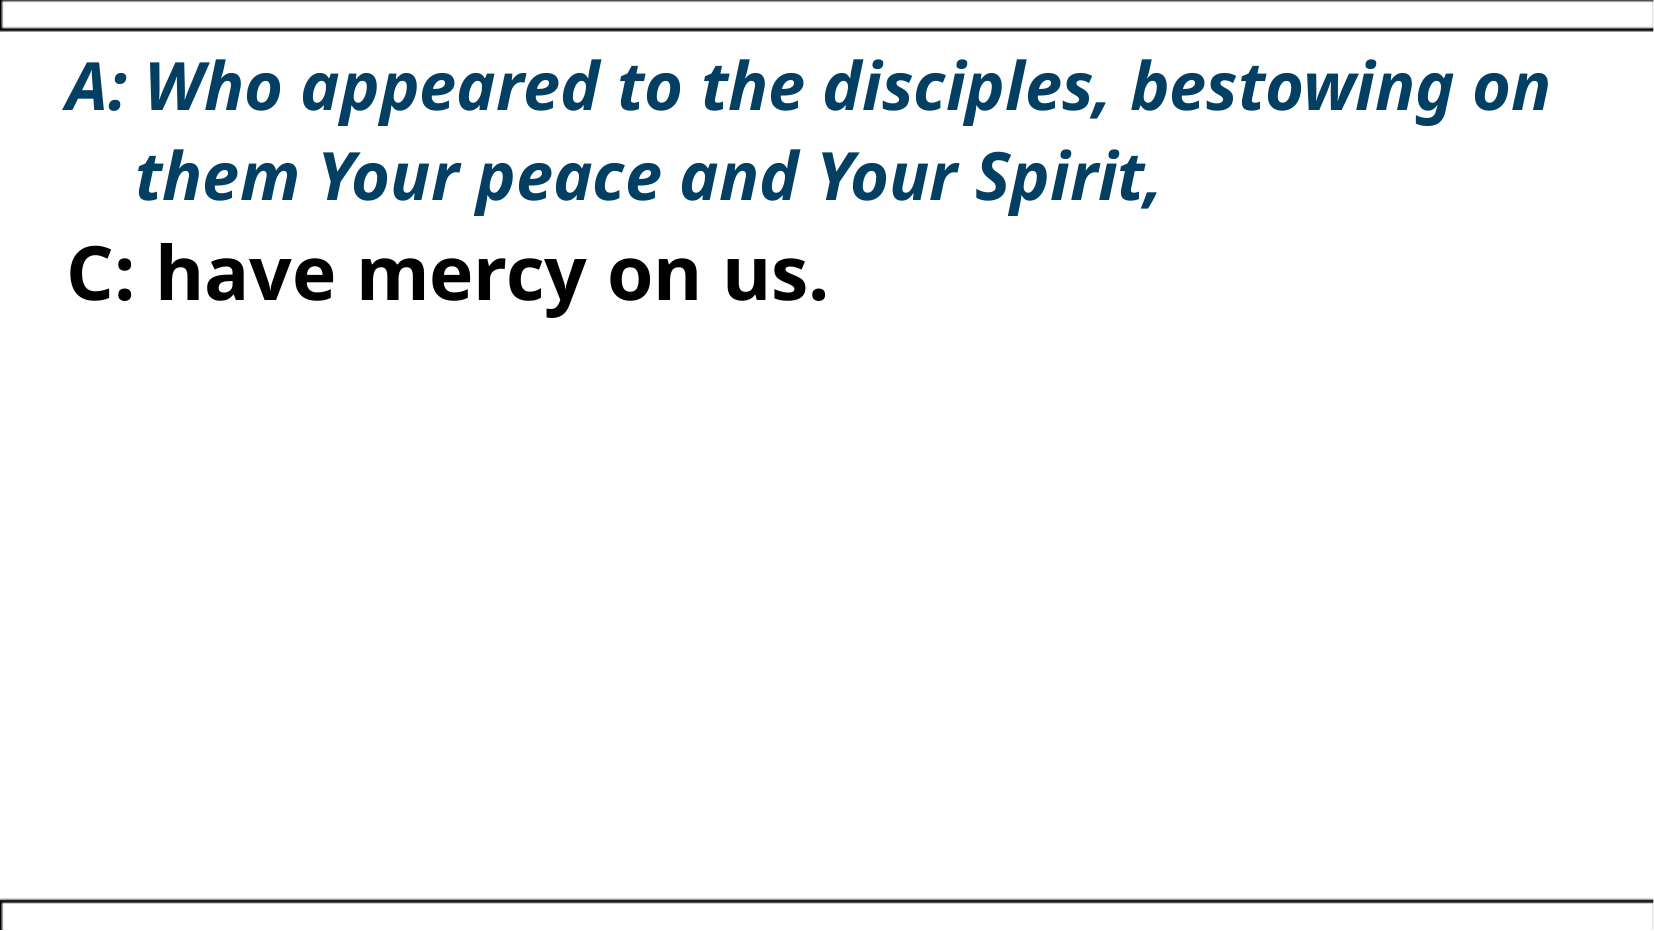

A: Who appeared to the disciples, bestowing on
 them Your peace and Your Spirit,
C: have mercy on us.